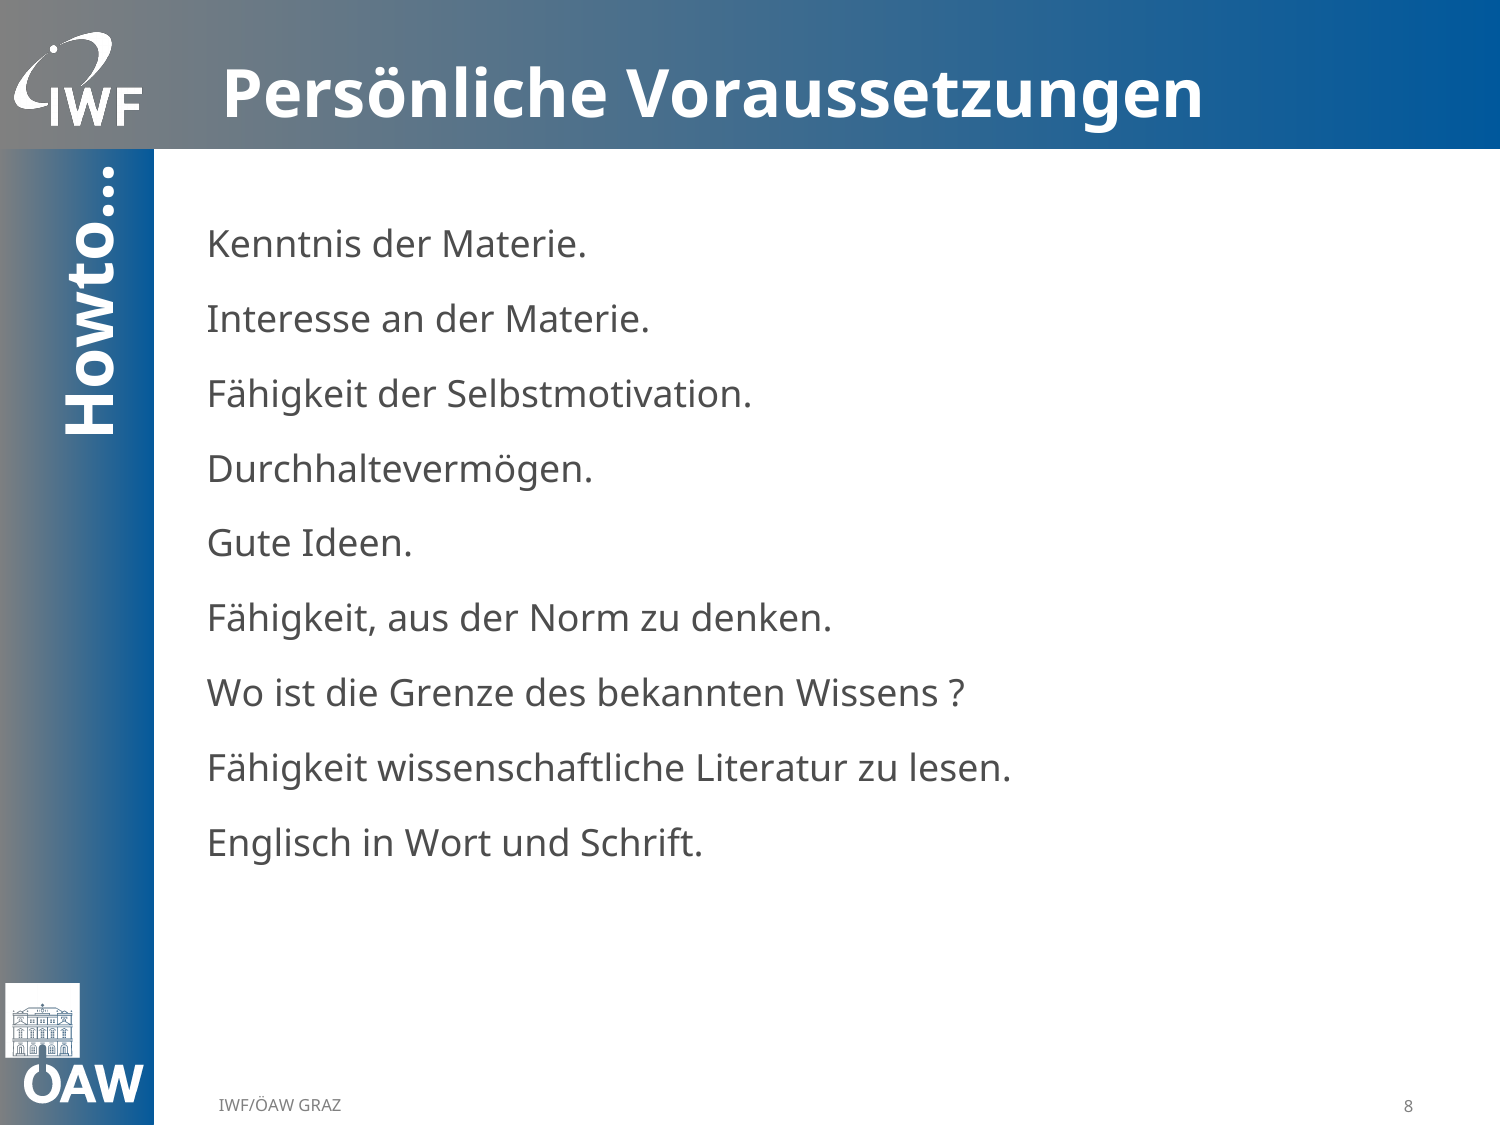

# Persönliche Voraussetzungen
Kenntnis der Materie.
Interesse an der Materie.
Fähigkeit der Selbstmotivation.
Durchhaltevermögen.
Gute Ideen.
Fähigkeit, aus der Norm zu denken.
Wo ist die Grenze des bekannten Wissens ?
Fähigkeit wissenschaftliche Literatur zu lesen.
Englisch in Wort und Schrift.
Howto...
IWF/ÖAW GRAZ
8